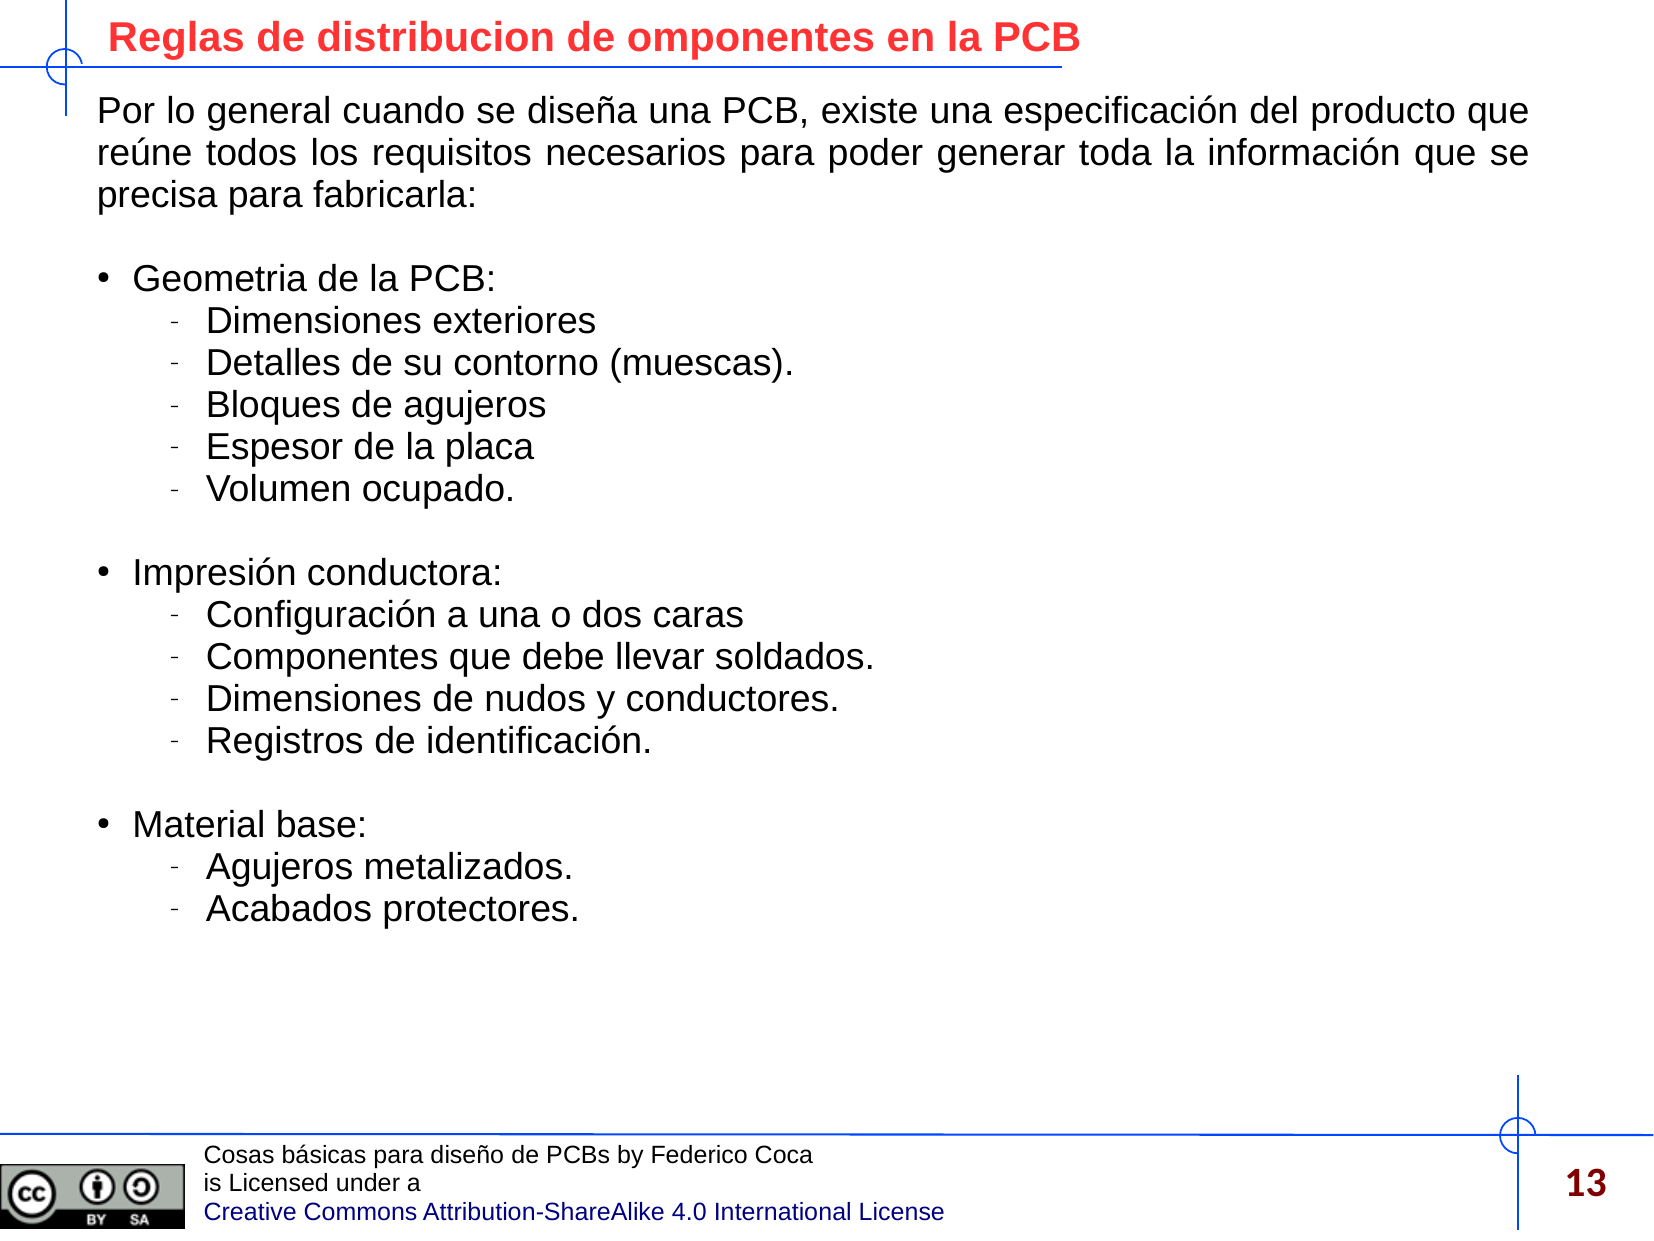

Reglas de distribucion de omponentes en la PCB
Por lo general cuando se diseña una PCB, existe una especificación del producto que reúne todos los requisitos necesarios para poder generar toda la información que se precisa para fabricarla:
Geometria de la PCB:
Dimensiones exteriores
Detalles de su contorno (muescas).
Bloques de agujeros
Espesor de la placa
Volumen ocupado.
Impresión conductora:
Configuración a una o dos caras
Componentes que debe llevar soldados.
Dimensiones de nudos y conductores.
Registros de identificación.
Material base:
Agujeros metalizados.
Acabados protectores.
Cosas básicas para diseño de PCBs by Federico Coca
is Licensed under a Creative Commons Attribution-ShareAlike 4.0 International License